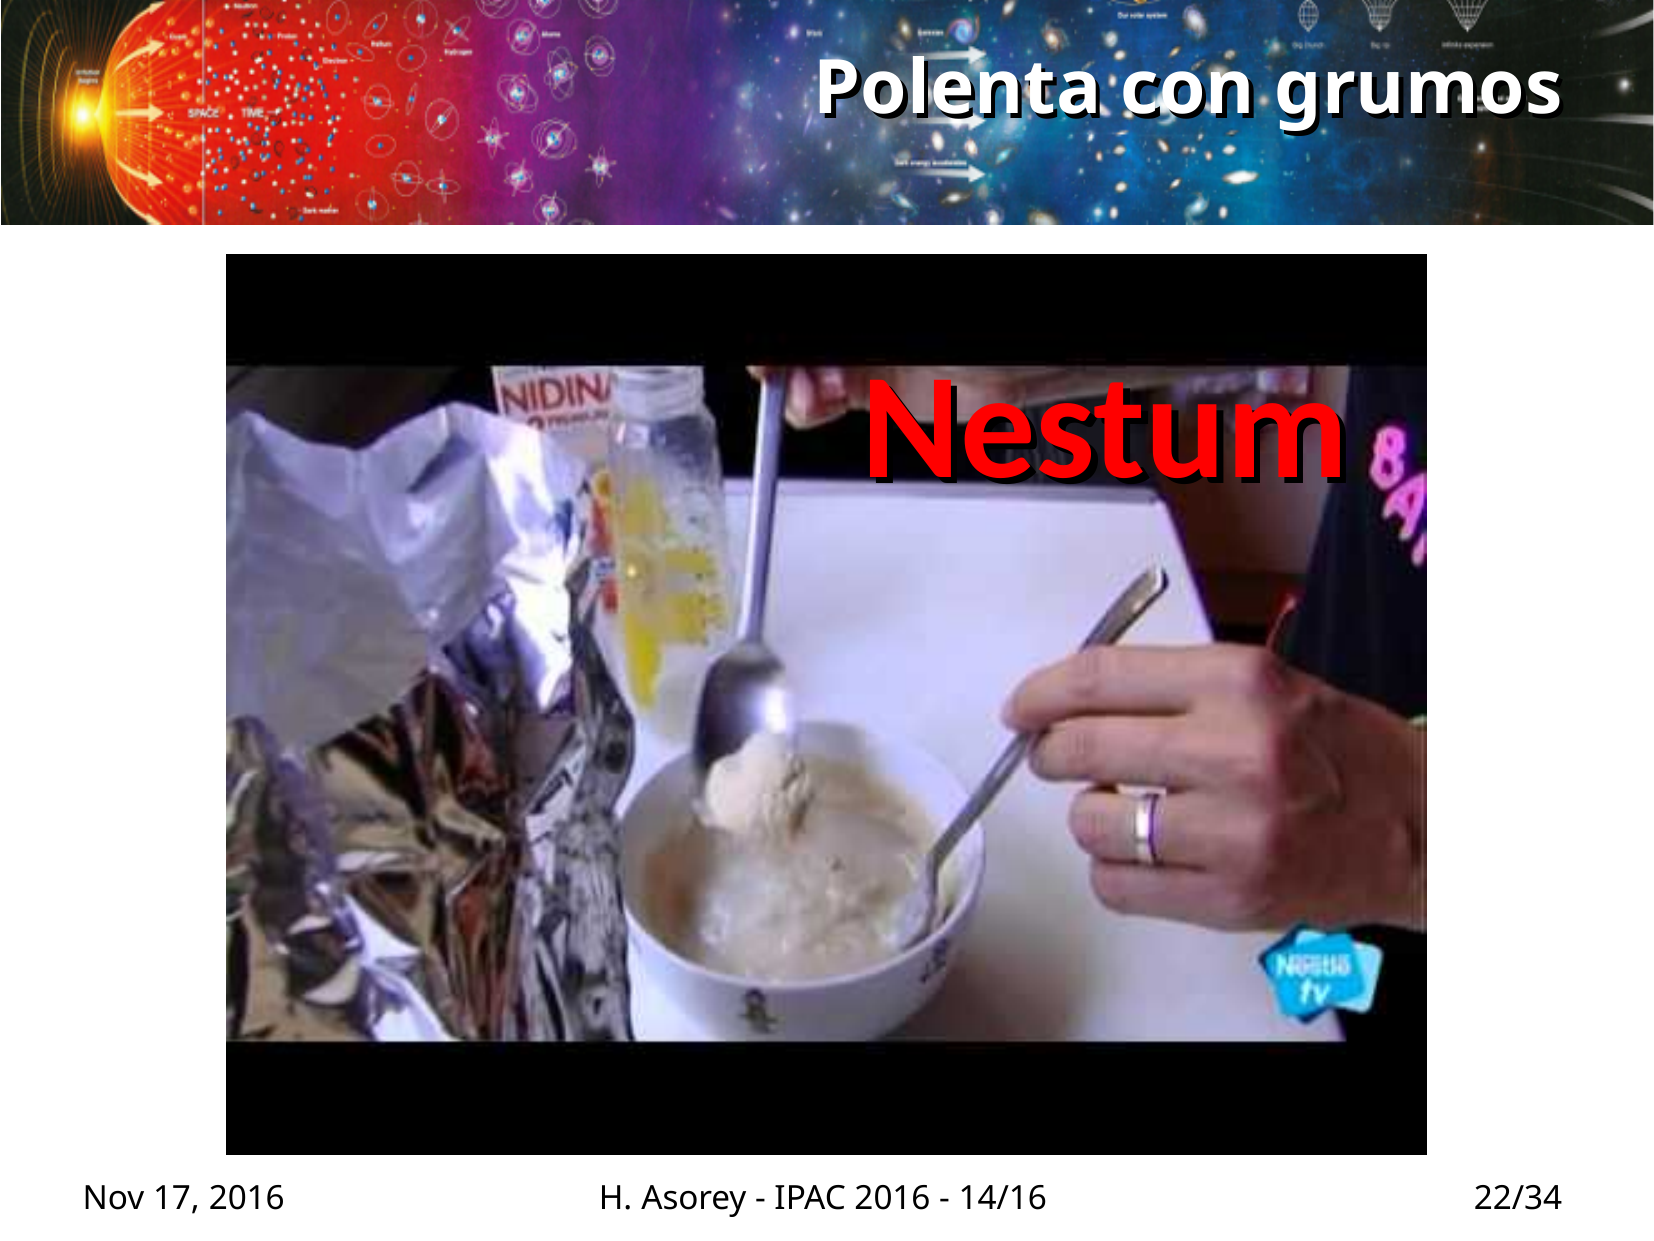

# Polenta con grumos
Nestum
Nov 17, 2016
H. Asorey - IPAC 2016 - 14/16
22